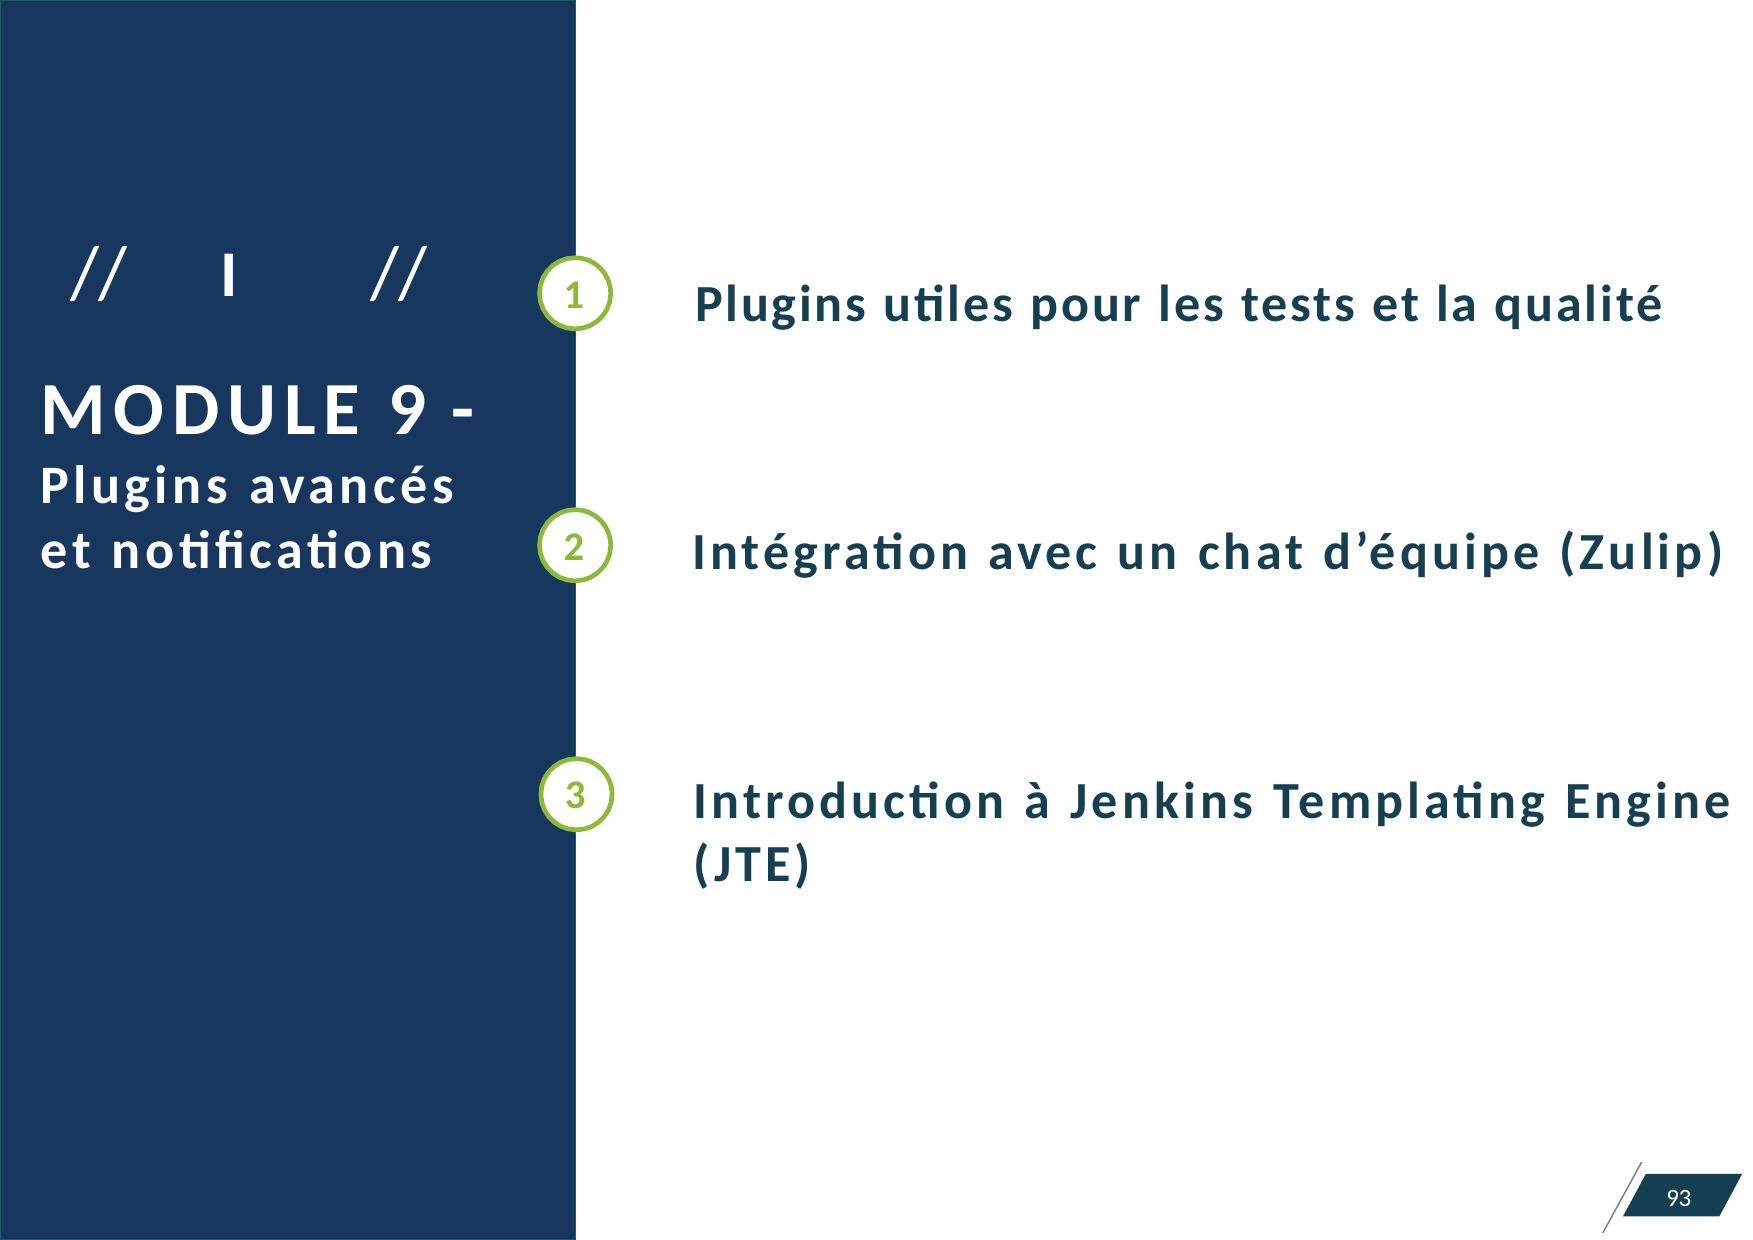

//	I	//
MODULE 9 -
Plugins avancés et notifications
1
Plugins utiles pour les tests et la qualité
Intégration avec un chat d’équipe (Zulip)
2
Introduction à Jenkins Templating Engine (JTE)
3